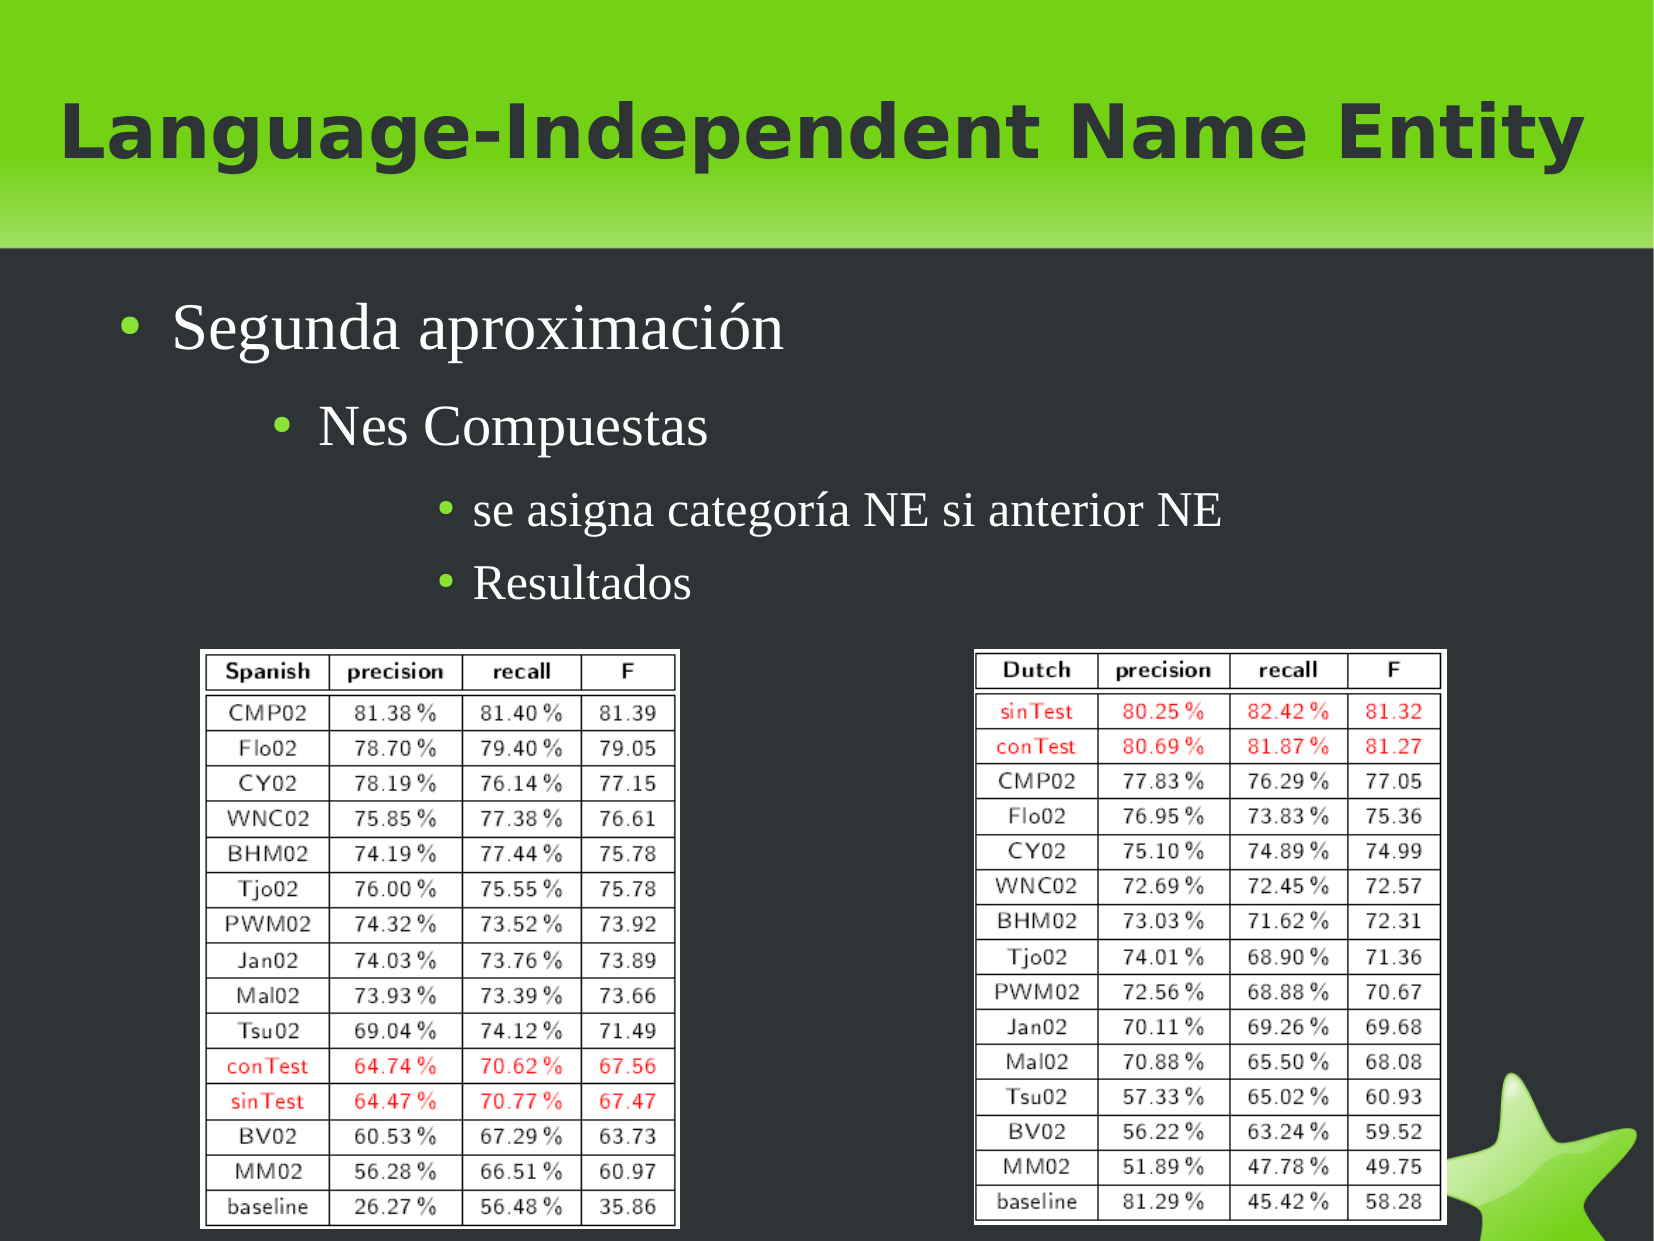

Language-Independent Name Entity
# Segunda aproximación
Nes Compuestas
se asigna categoría NE si anterior NE
Resultados